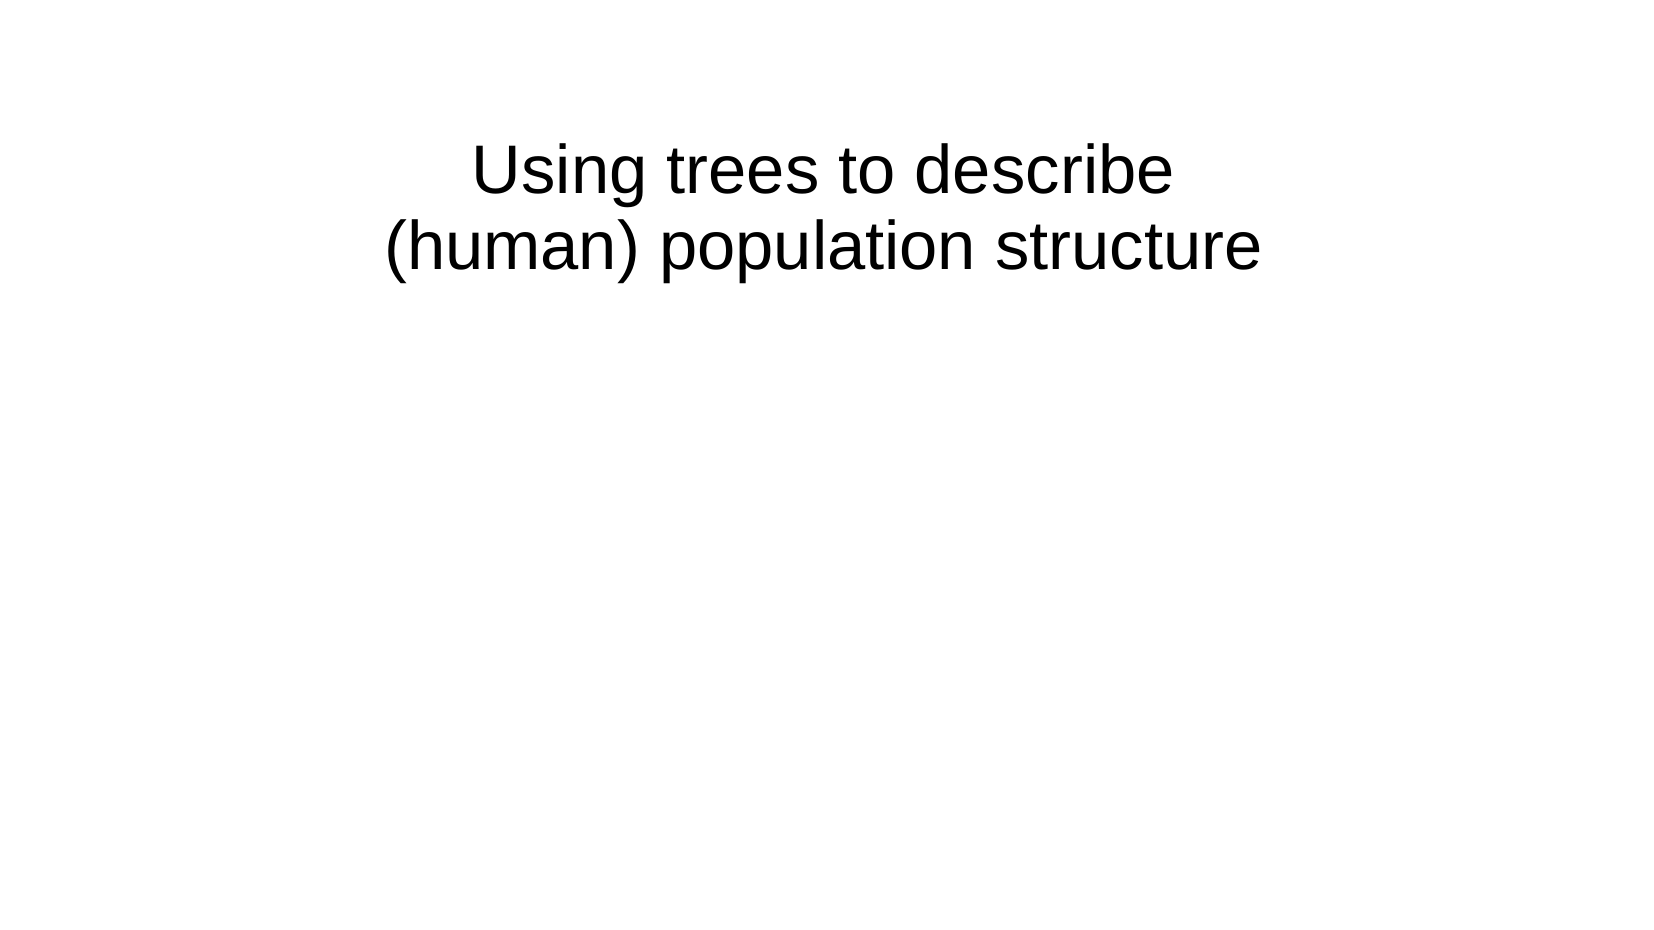

# Using trees to describe (human) population structure